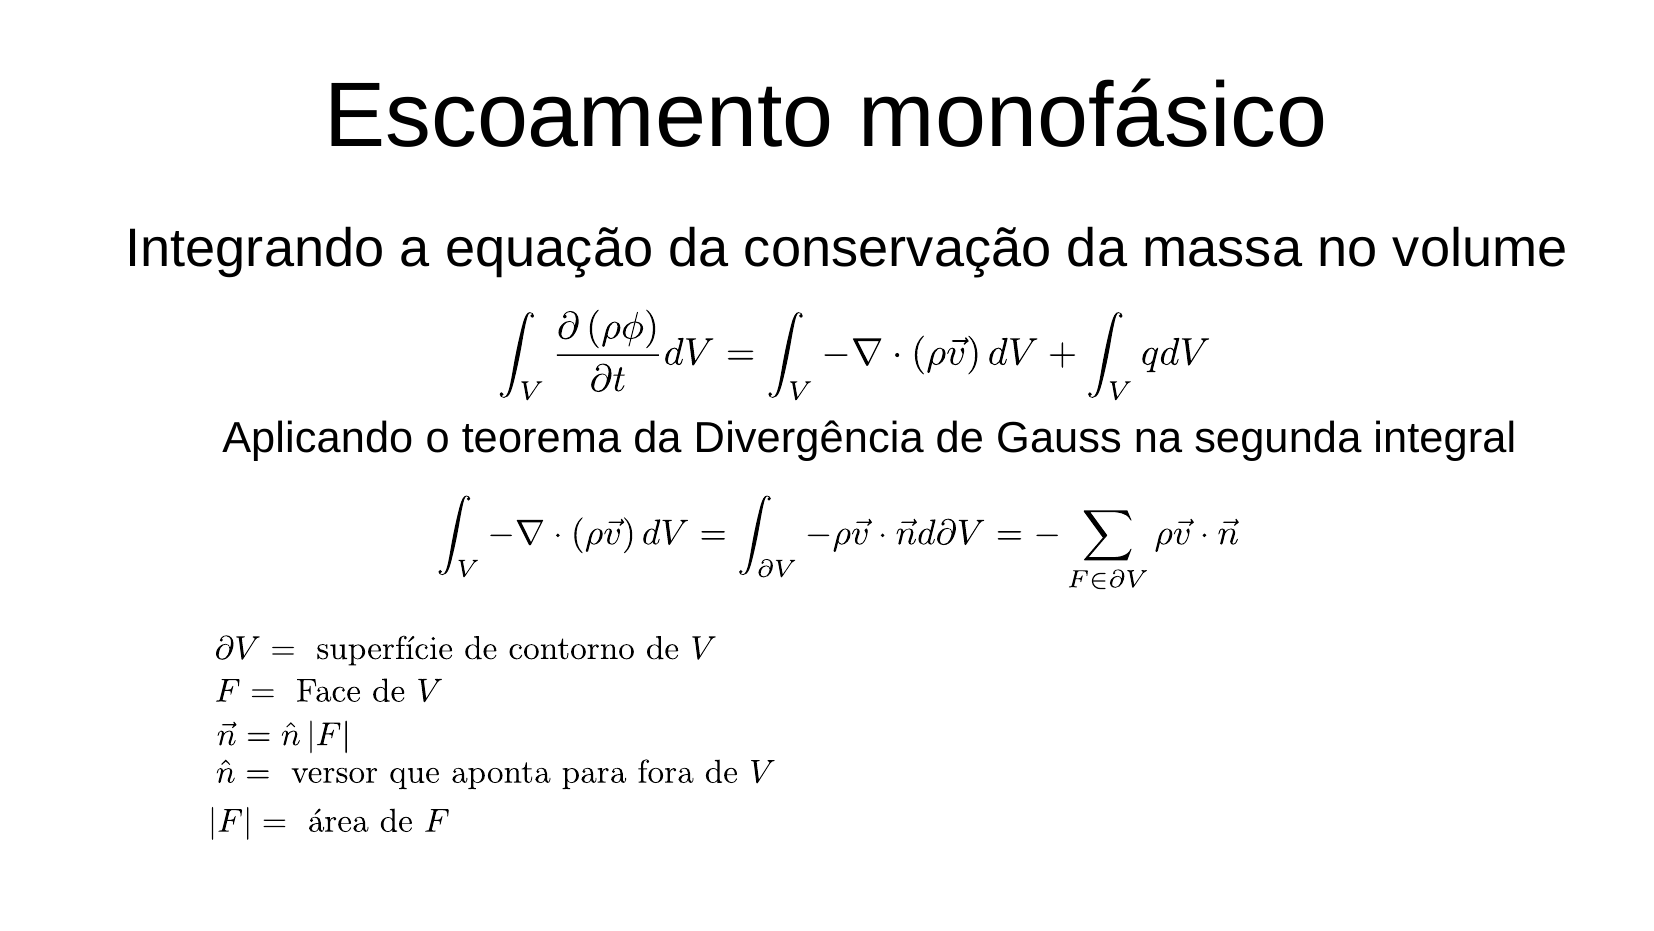

# Escoamento monofásico
Integrando a equação da conservação da massa no volume
Aplicando o teorema da Divergência de Gauss na segunda integral